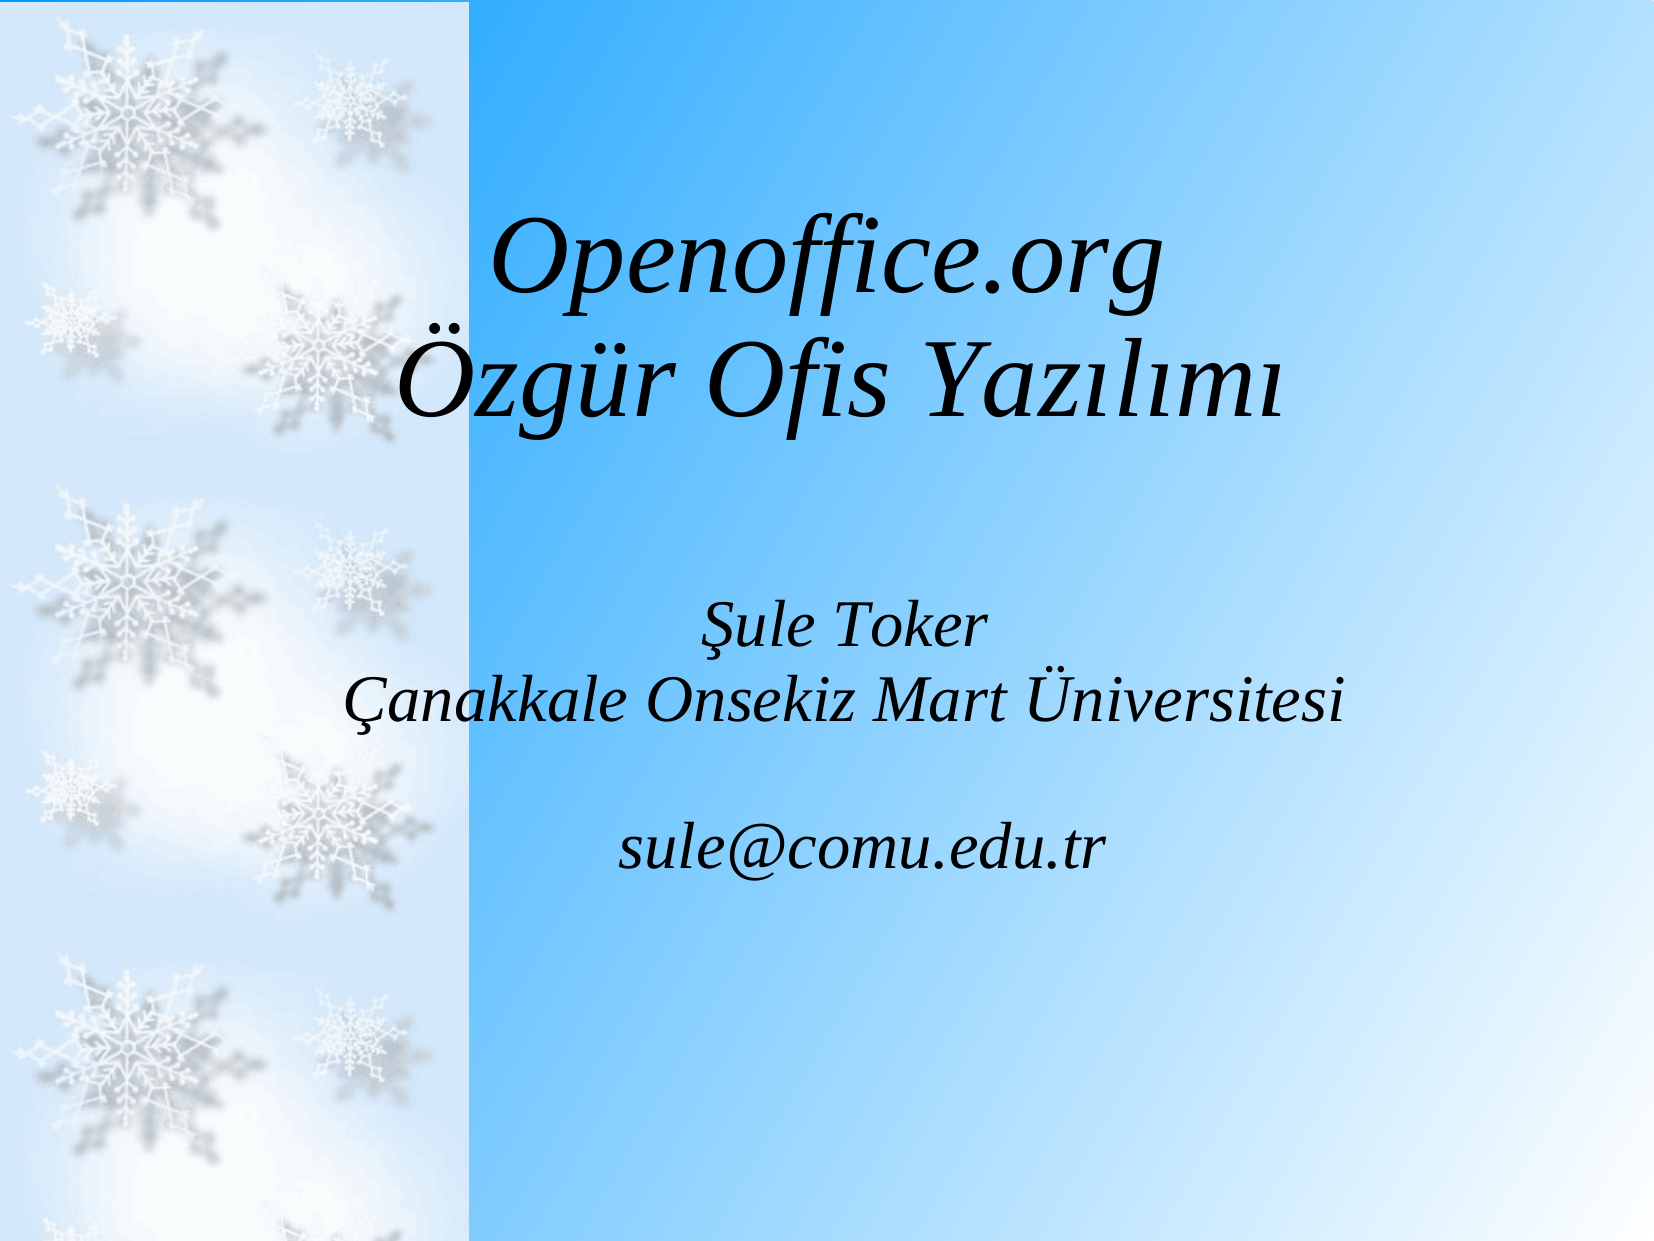

# Openoffice.org Özgür Ofis Yazılımı
Şule Toker
Çanakkale Onsekiz Mart Üniversitesi
sule@comu.edu.tr